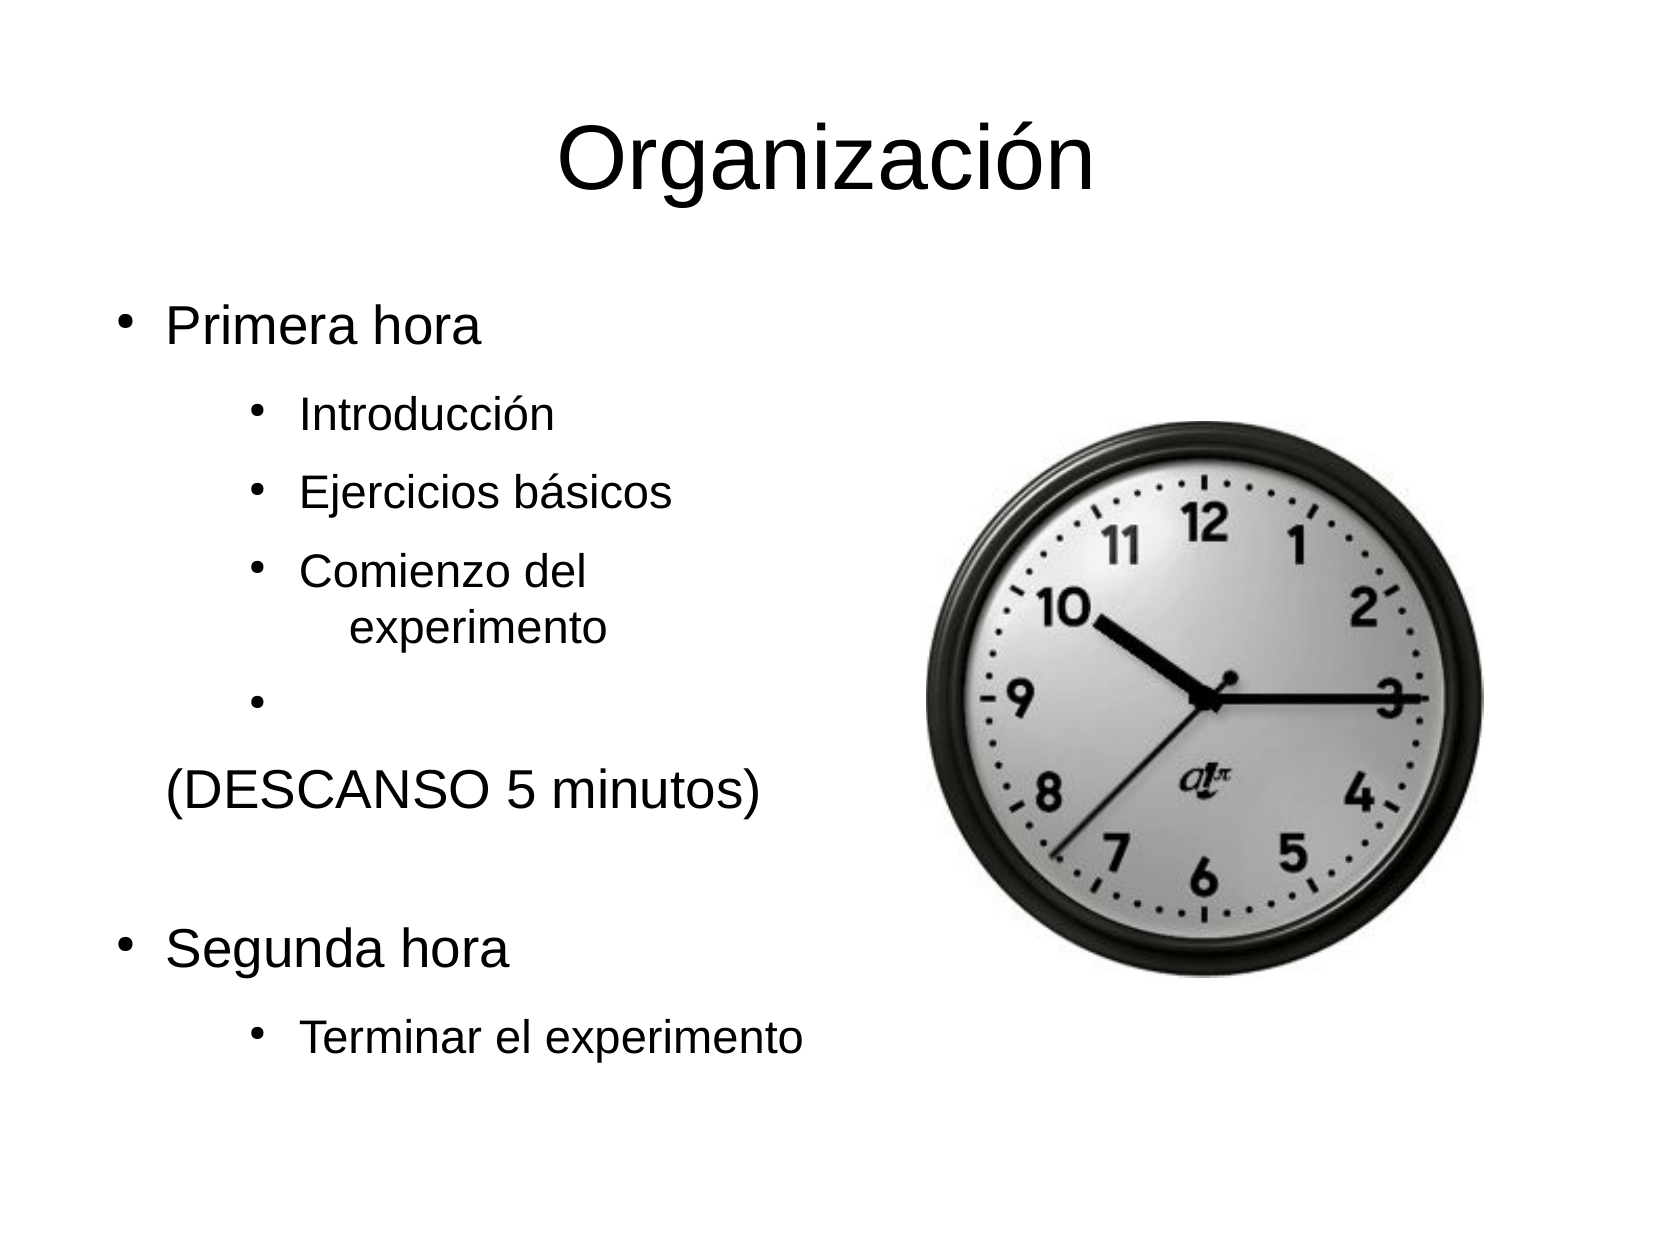

# Organización
Primera hora
Introducción
Ejercicios básicos
Comienzo del experimento
(DESCANSO 5 minutos)
Segunda hora
Terminar el experimento